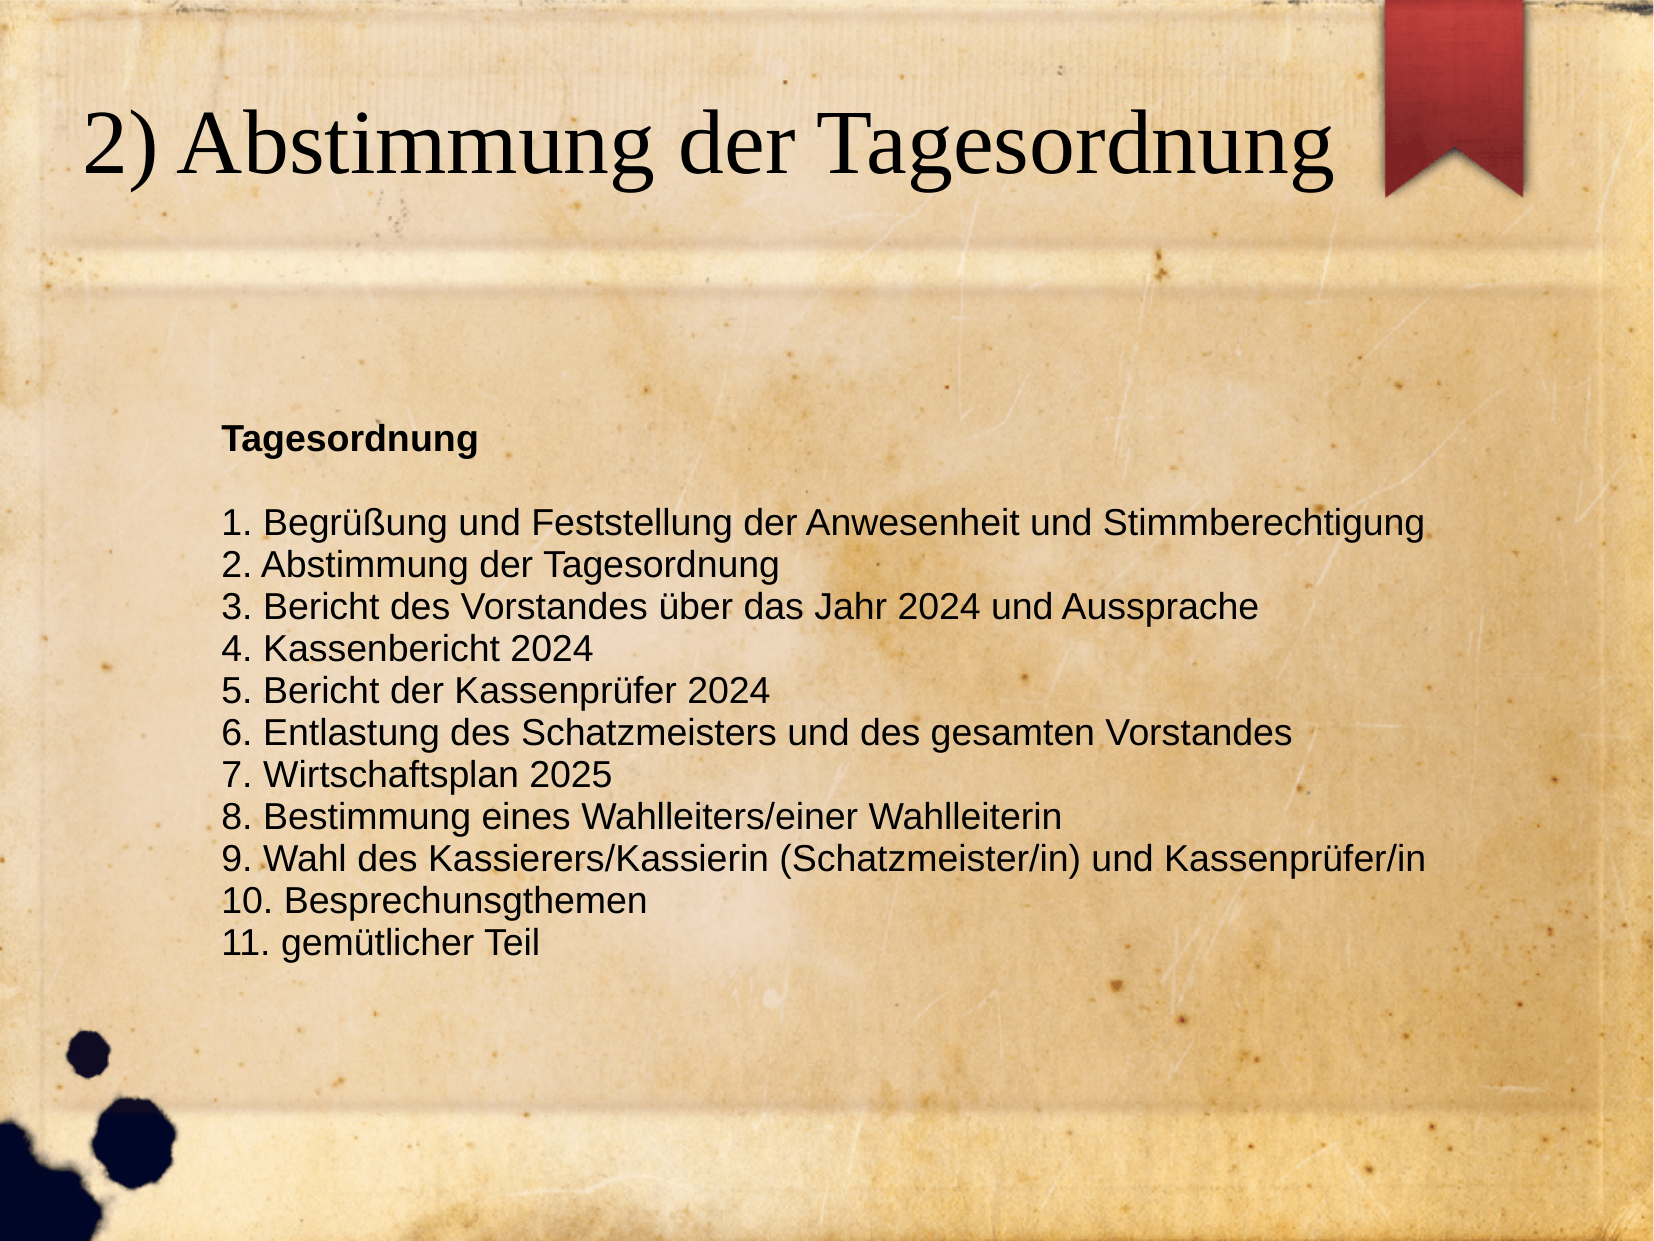

# 2) Abstimmung der Tagesordnung
Tagesordnung
1. Begrüßung und Feststellung der Anwesenheit und Stimmberechtigung
2. Abstimmung der Tagesordnung
3. Bericht des Vorstandes über das Jahr 2024 und Aussprache
4. Kassenbericht 2024
5. Bericht der Kassenprüfer 2024
6. Entlastung des Schatzmeisters und des gesamten Vorstandes
7. Wirtschaftsplan 2025
8. Bestimmung eines Wahlleiters/einer Wahlleiterin
9. Wahl des Kassierers/Kassierin (Schatzmeister/in) und Kassenprüfer/in
10. Besprechunsgthemen
11. gemütlicher Teil